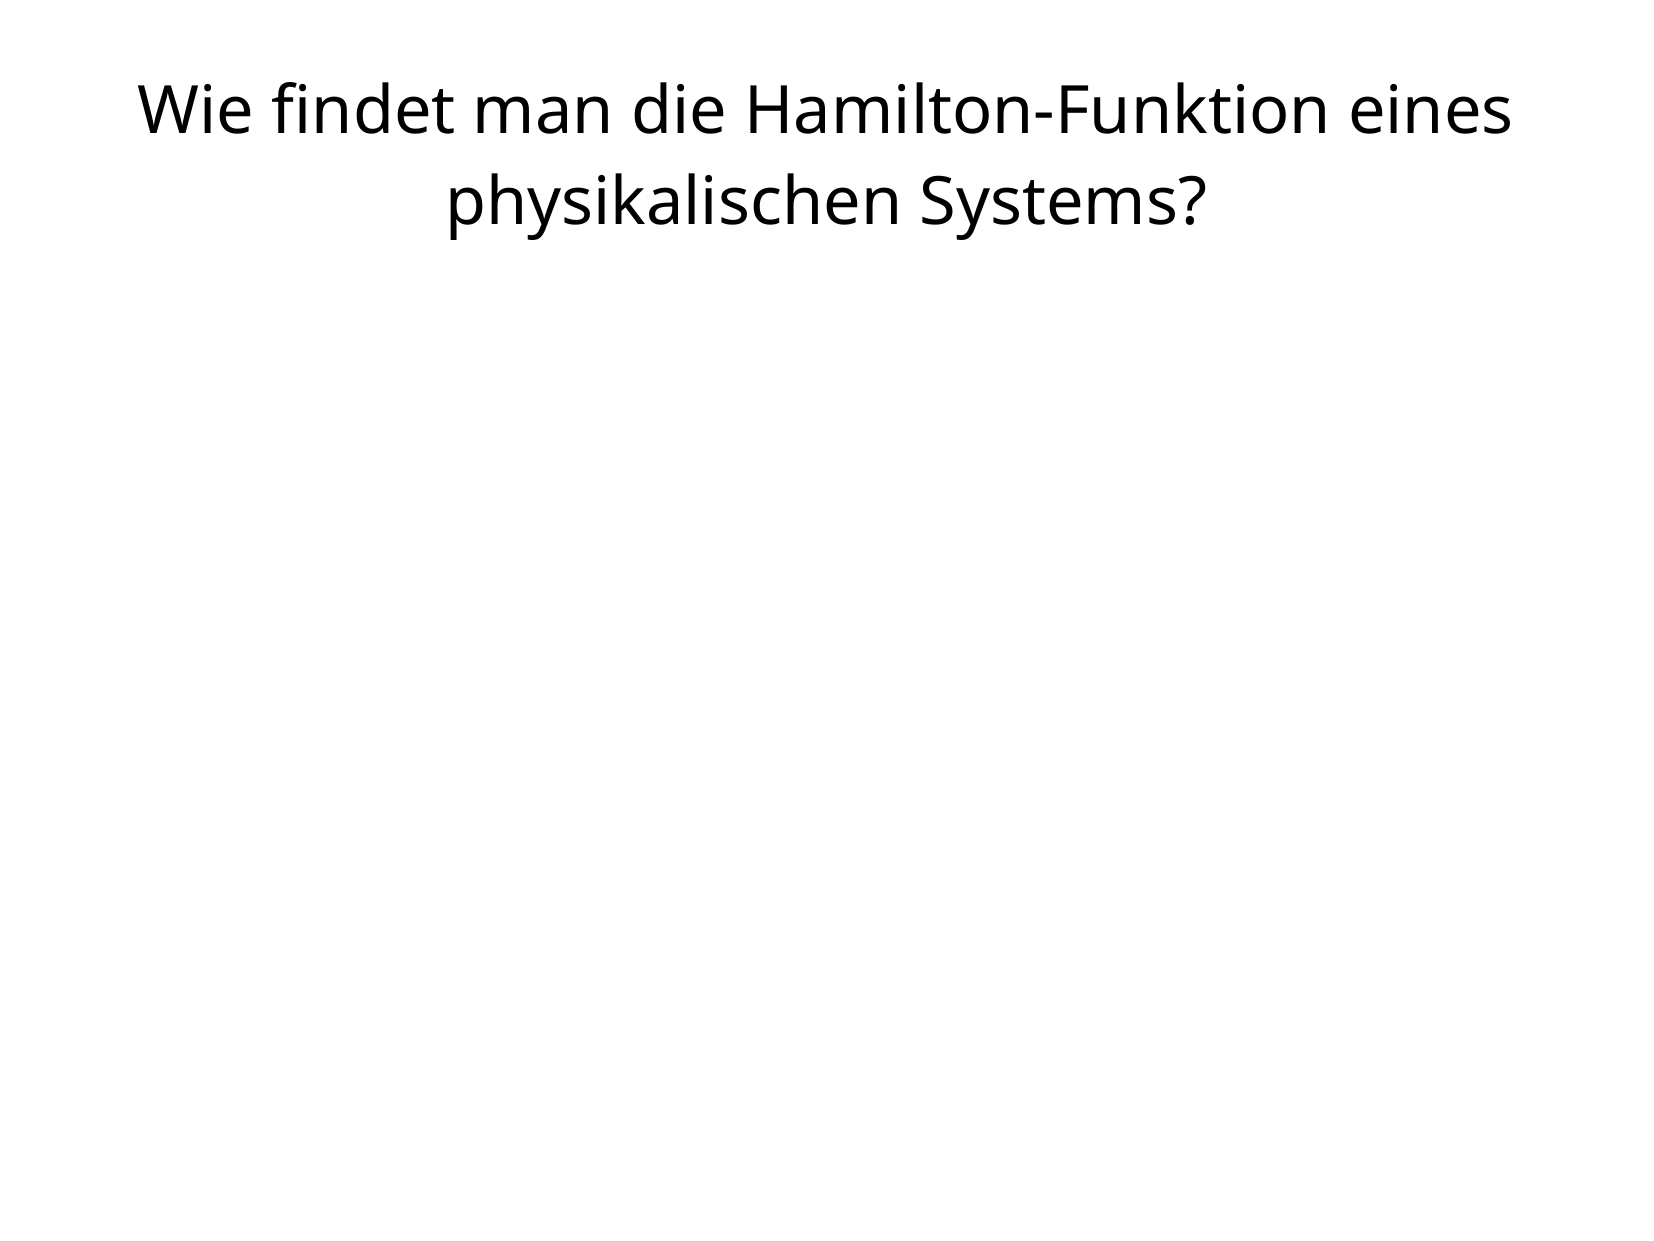

# Wie findet man die Hamilton-Funktion eines physikalischen Systems?